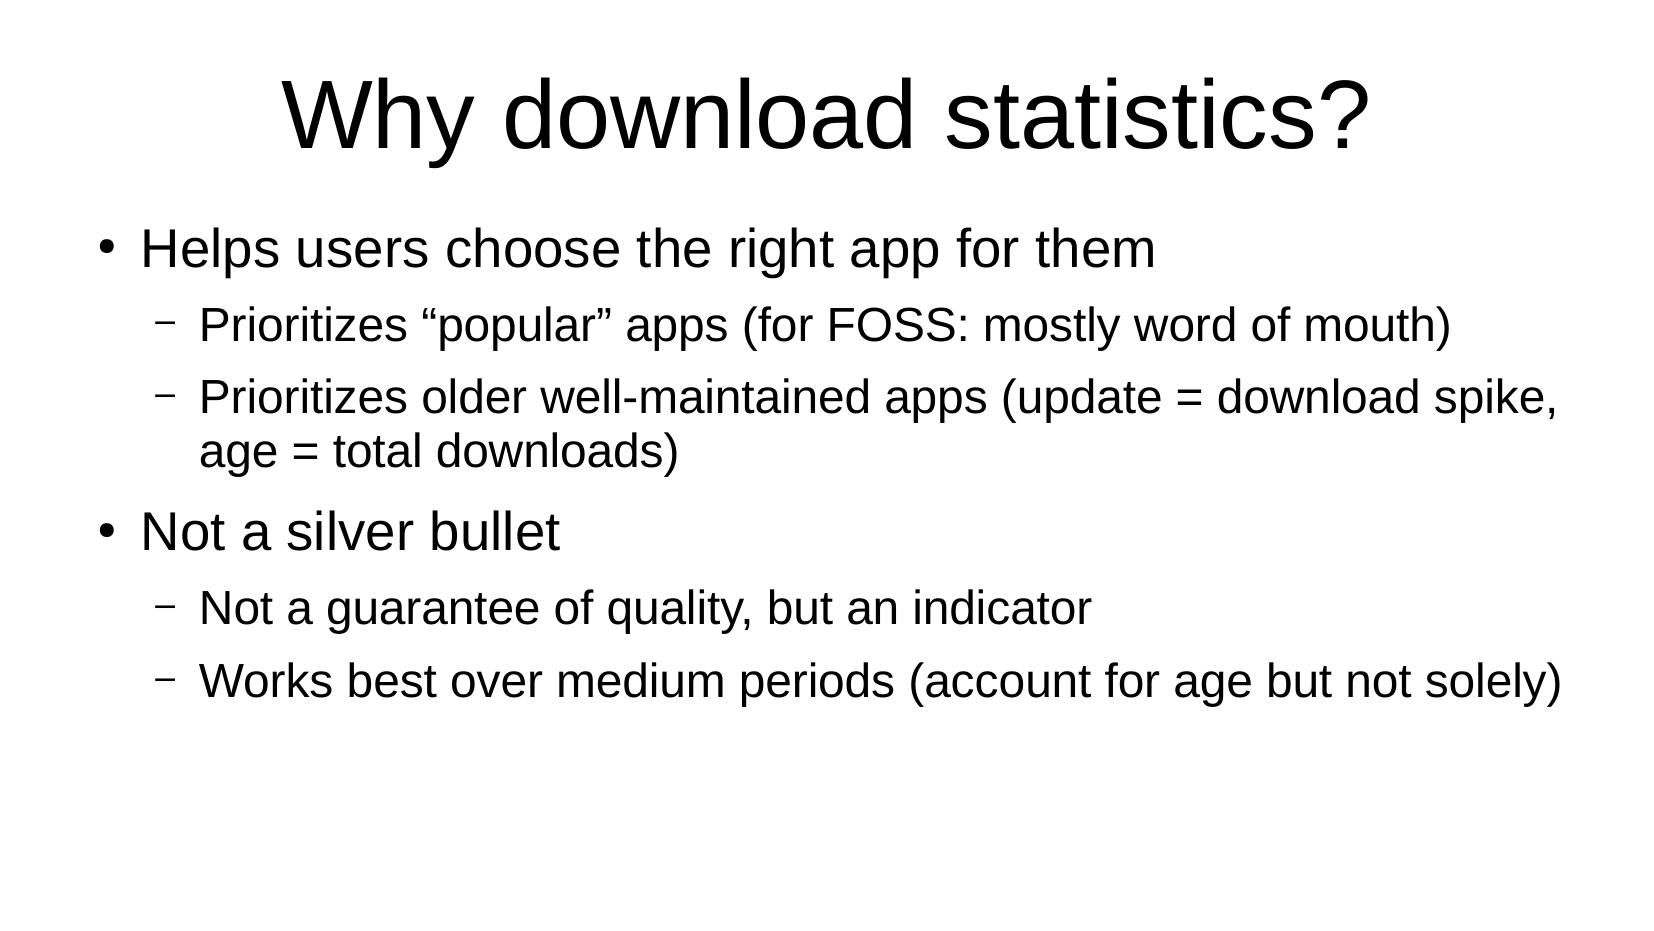

# Why download statistics?
Helps users choose the right app for them
Prioritizes “popular” apps (for FOSS: mostly word of mouth)
Prioritizes older well-maintained apps (update = download spike, age = total downloads)
Not a silver bullet
Not a guarantee of quality, but an indicator
Works best over medium periods (account for age but not solely)